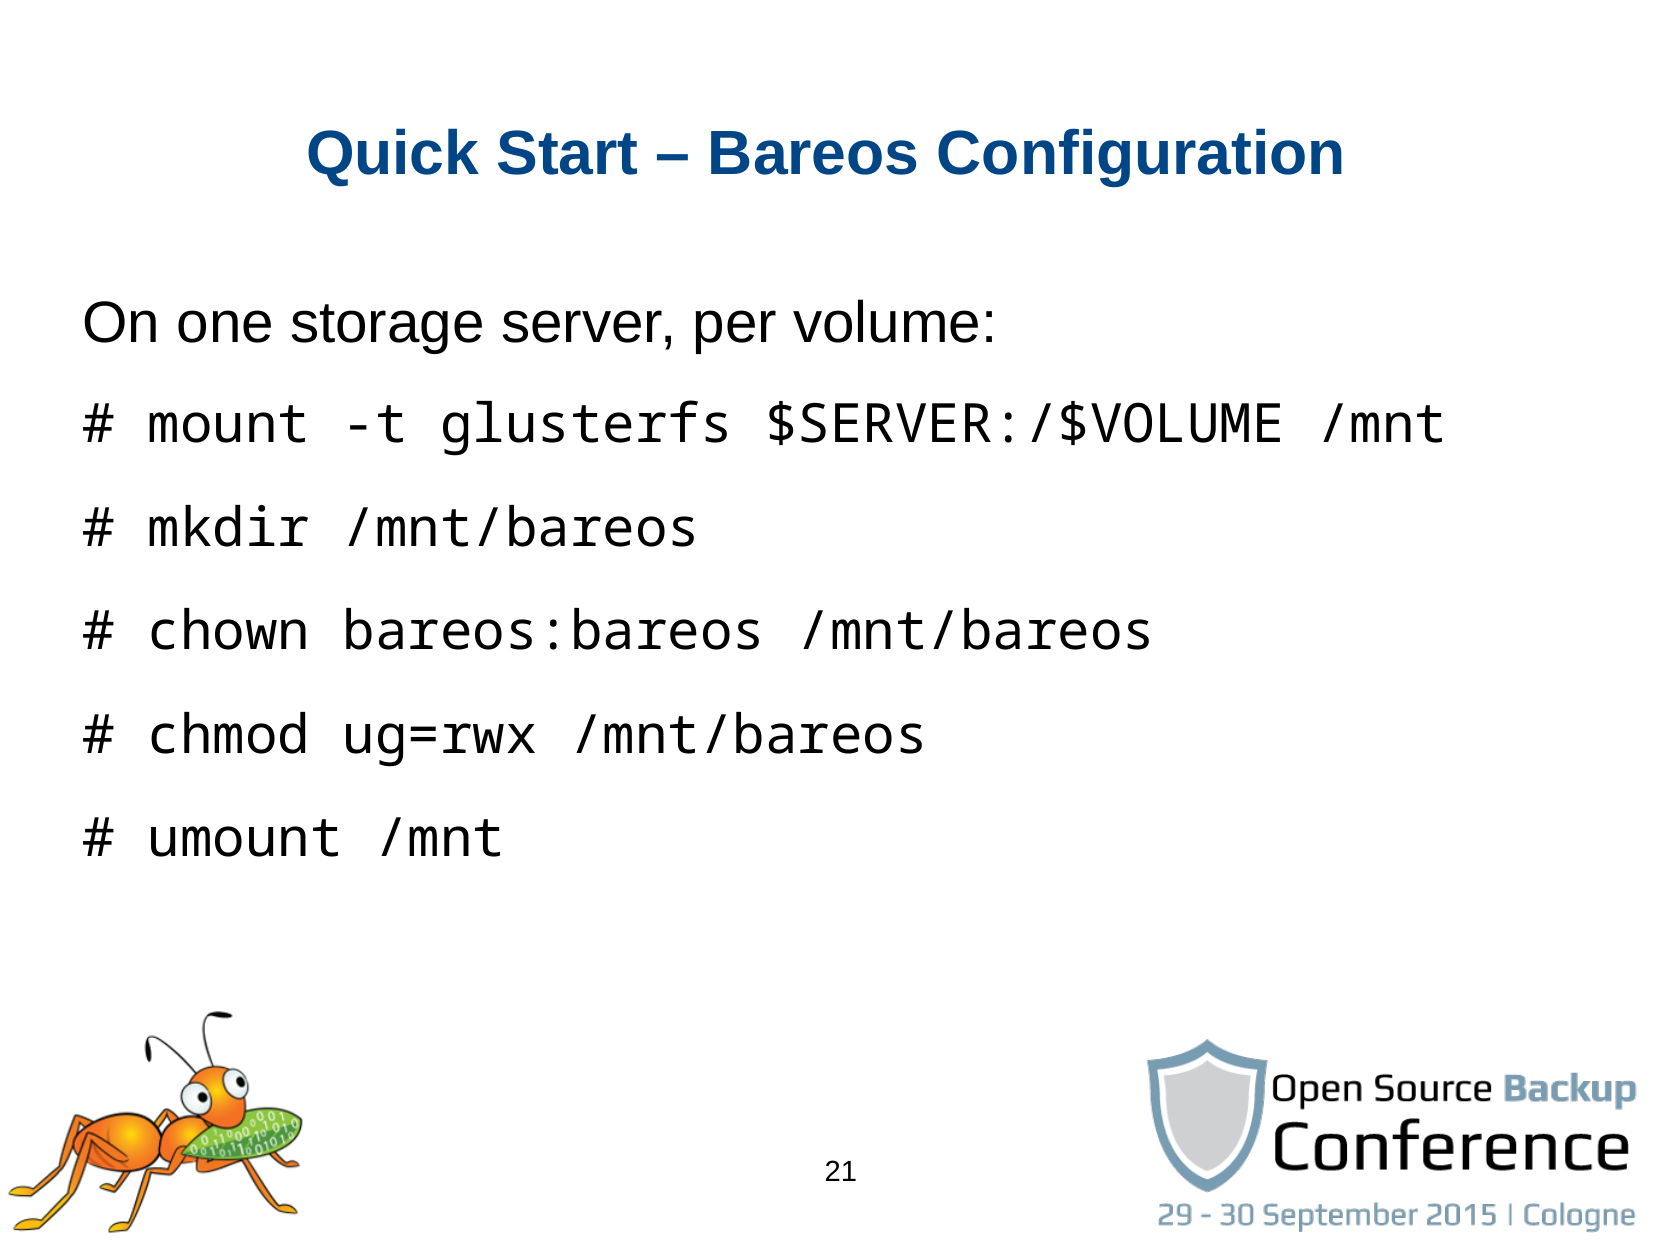

# Quick Start – Bareos Configuration
On one storage server, per volume:
# mount -t glusterfs $SERVER:/$VOLUME /mnt
# mkdir /mnt/bareos
# chown bareos:bareos /mnt/bareos
# chmod ug=rwx /mnt/bareos
# umount /mnt
21